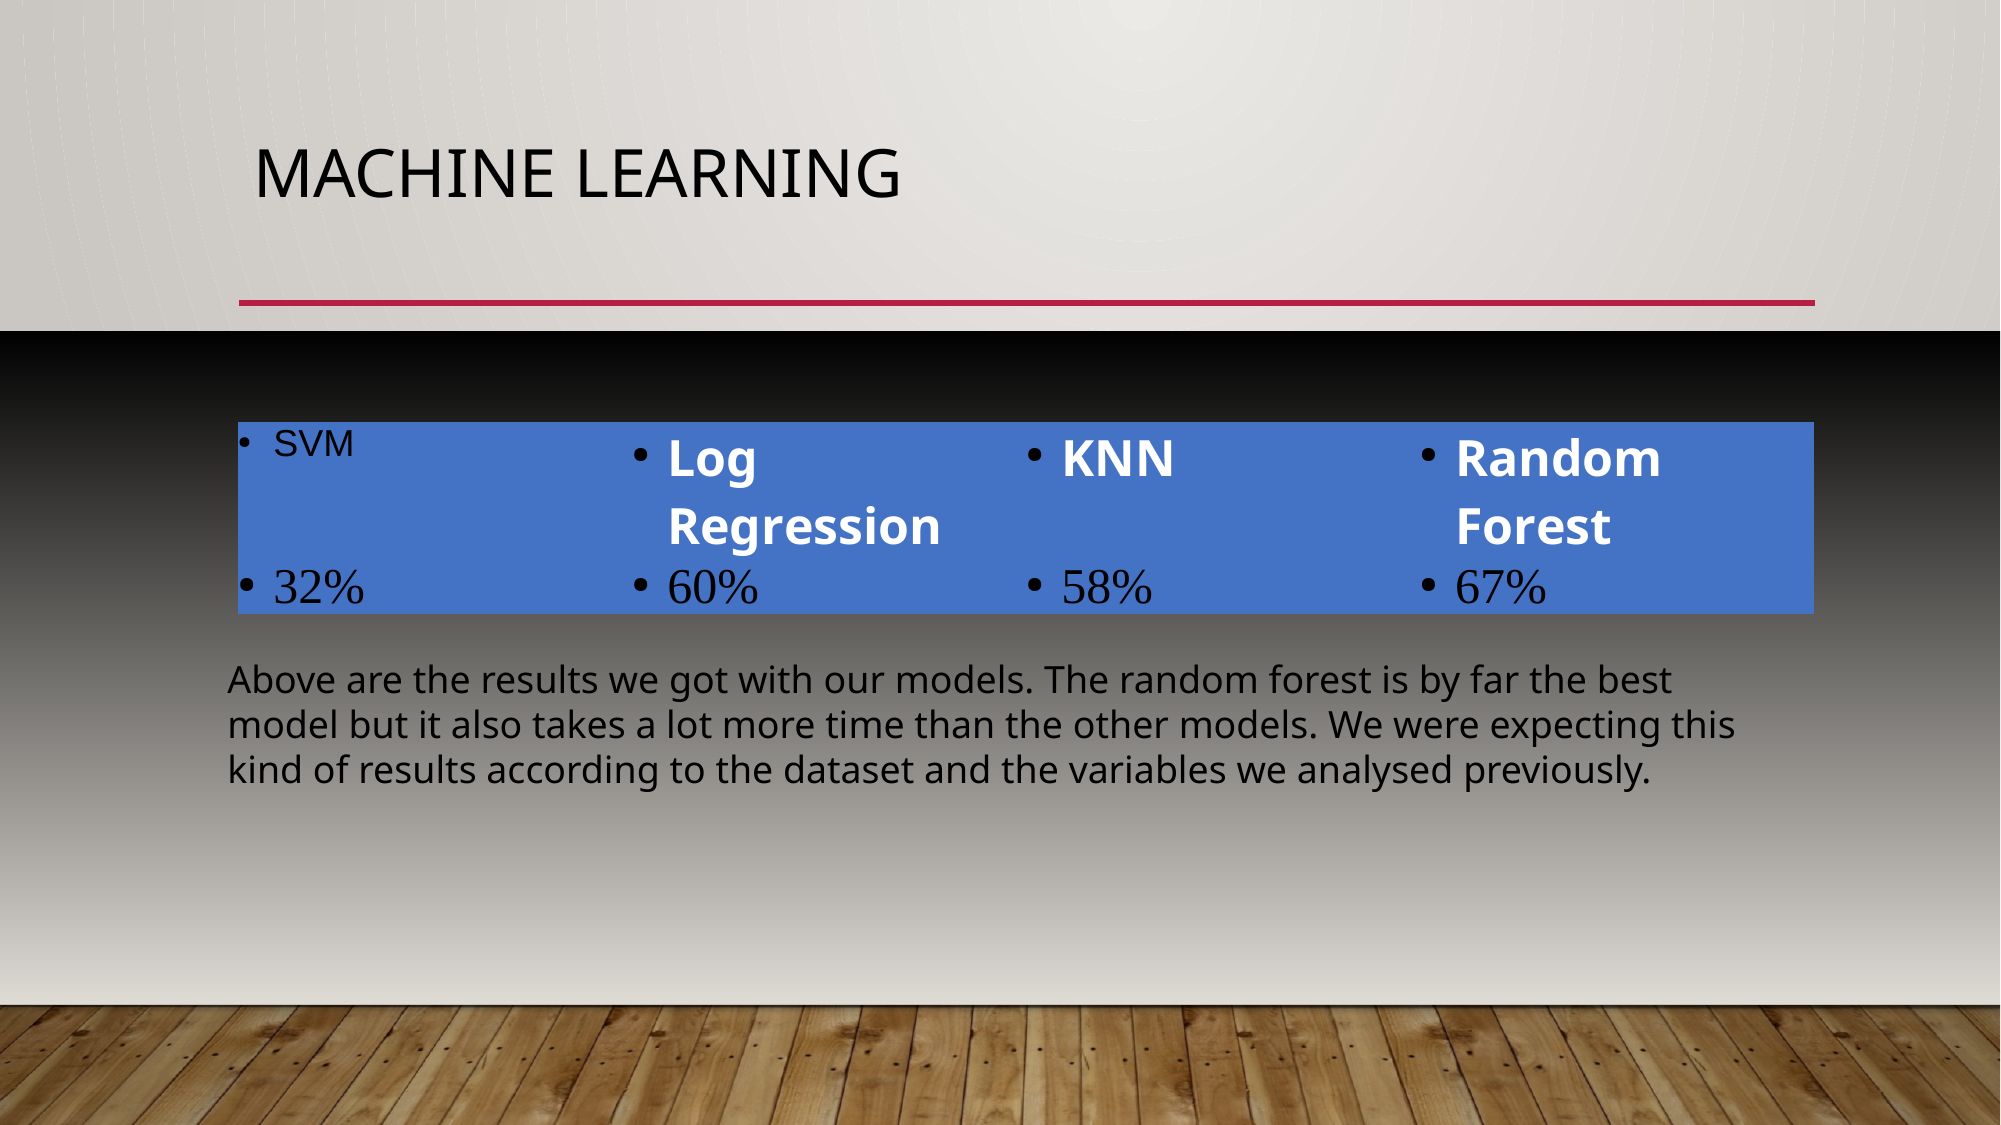

# Machine learning
| SVM | Log Regression | KNN | Random Forest |
| --- | --- | --- | --- |
| 32% | 60% | 58% | 67% |
Above are the results we got with our models. The random forest is by far the best model but it also takes a lot more time than the other models. We were expecting this kind of results according to the dataset and the variables we analysed previously.